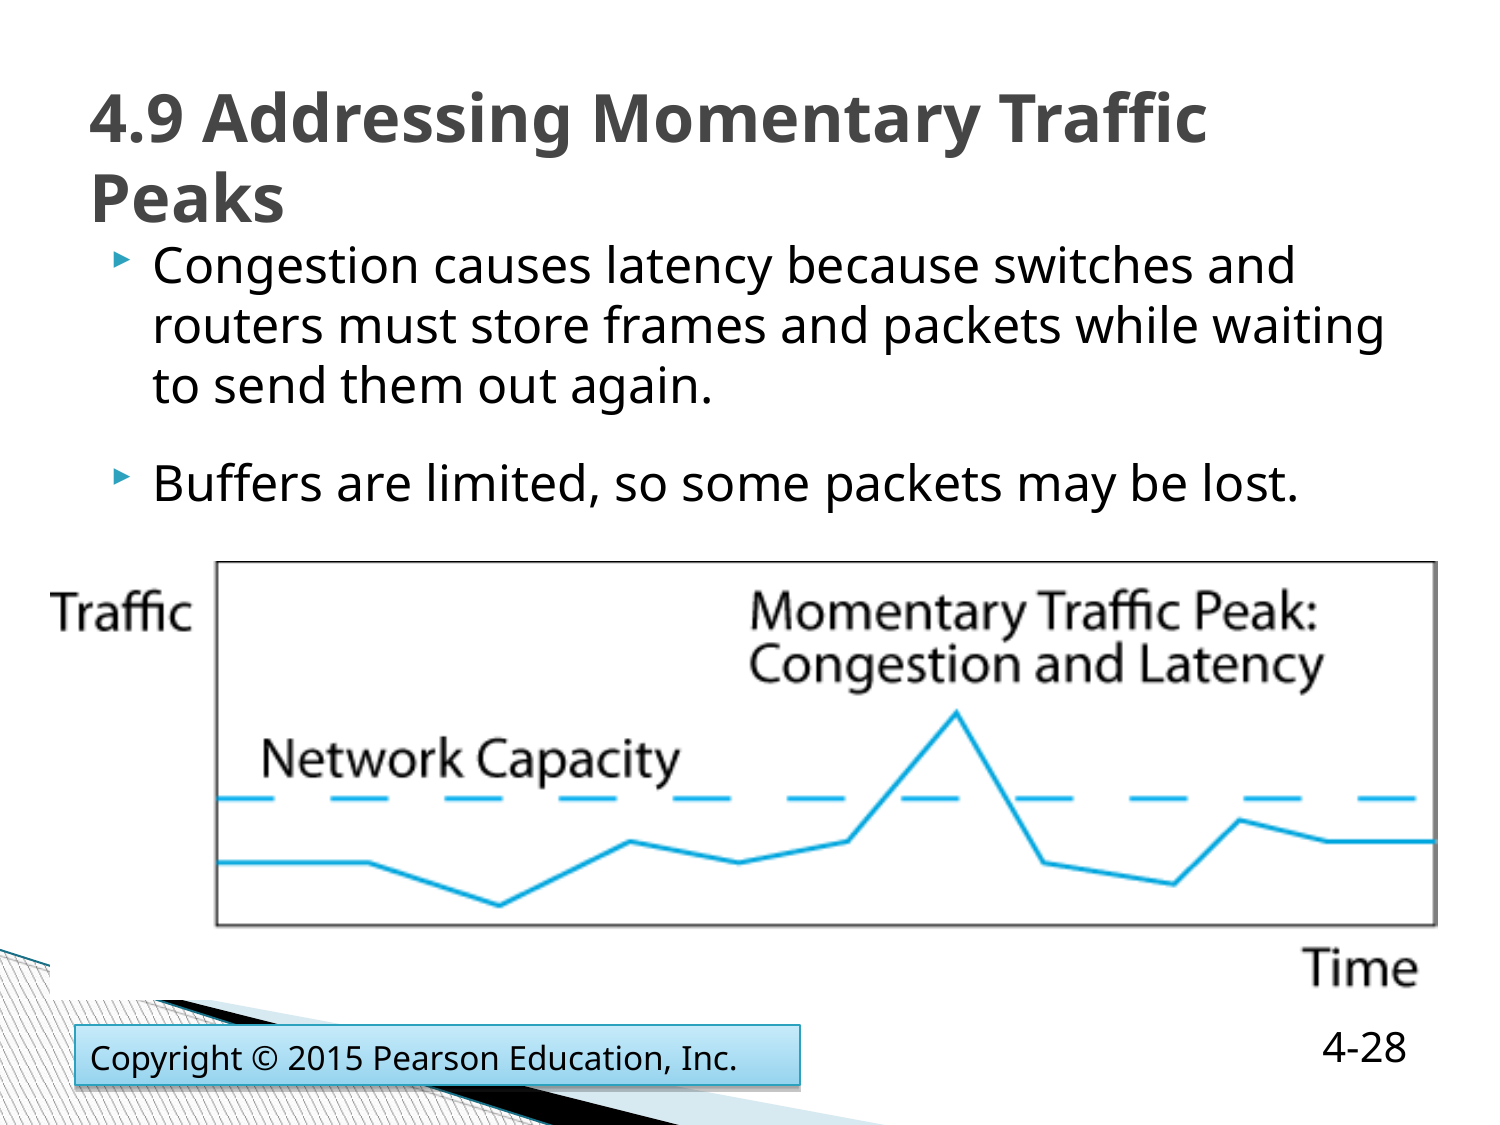

# 4.9 Addressing Momentary Traffic Peaks
Congestion causes latency because switches and routers must store frames and packets while waiting to send them out again.
Buffers are limited, so some packets may be lost.
Copyright © 2015 Pearson Education, Inc.